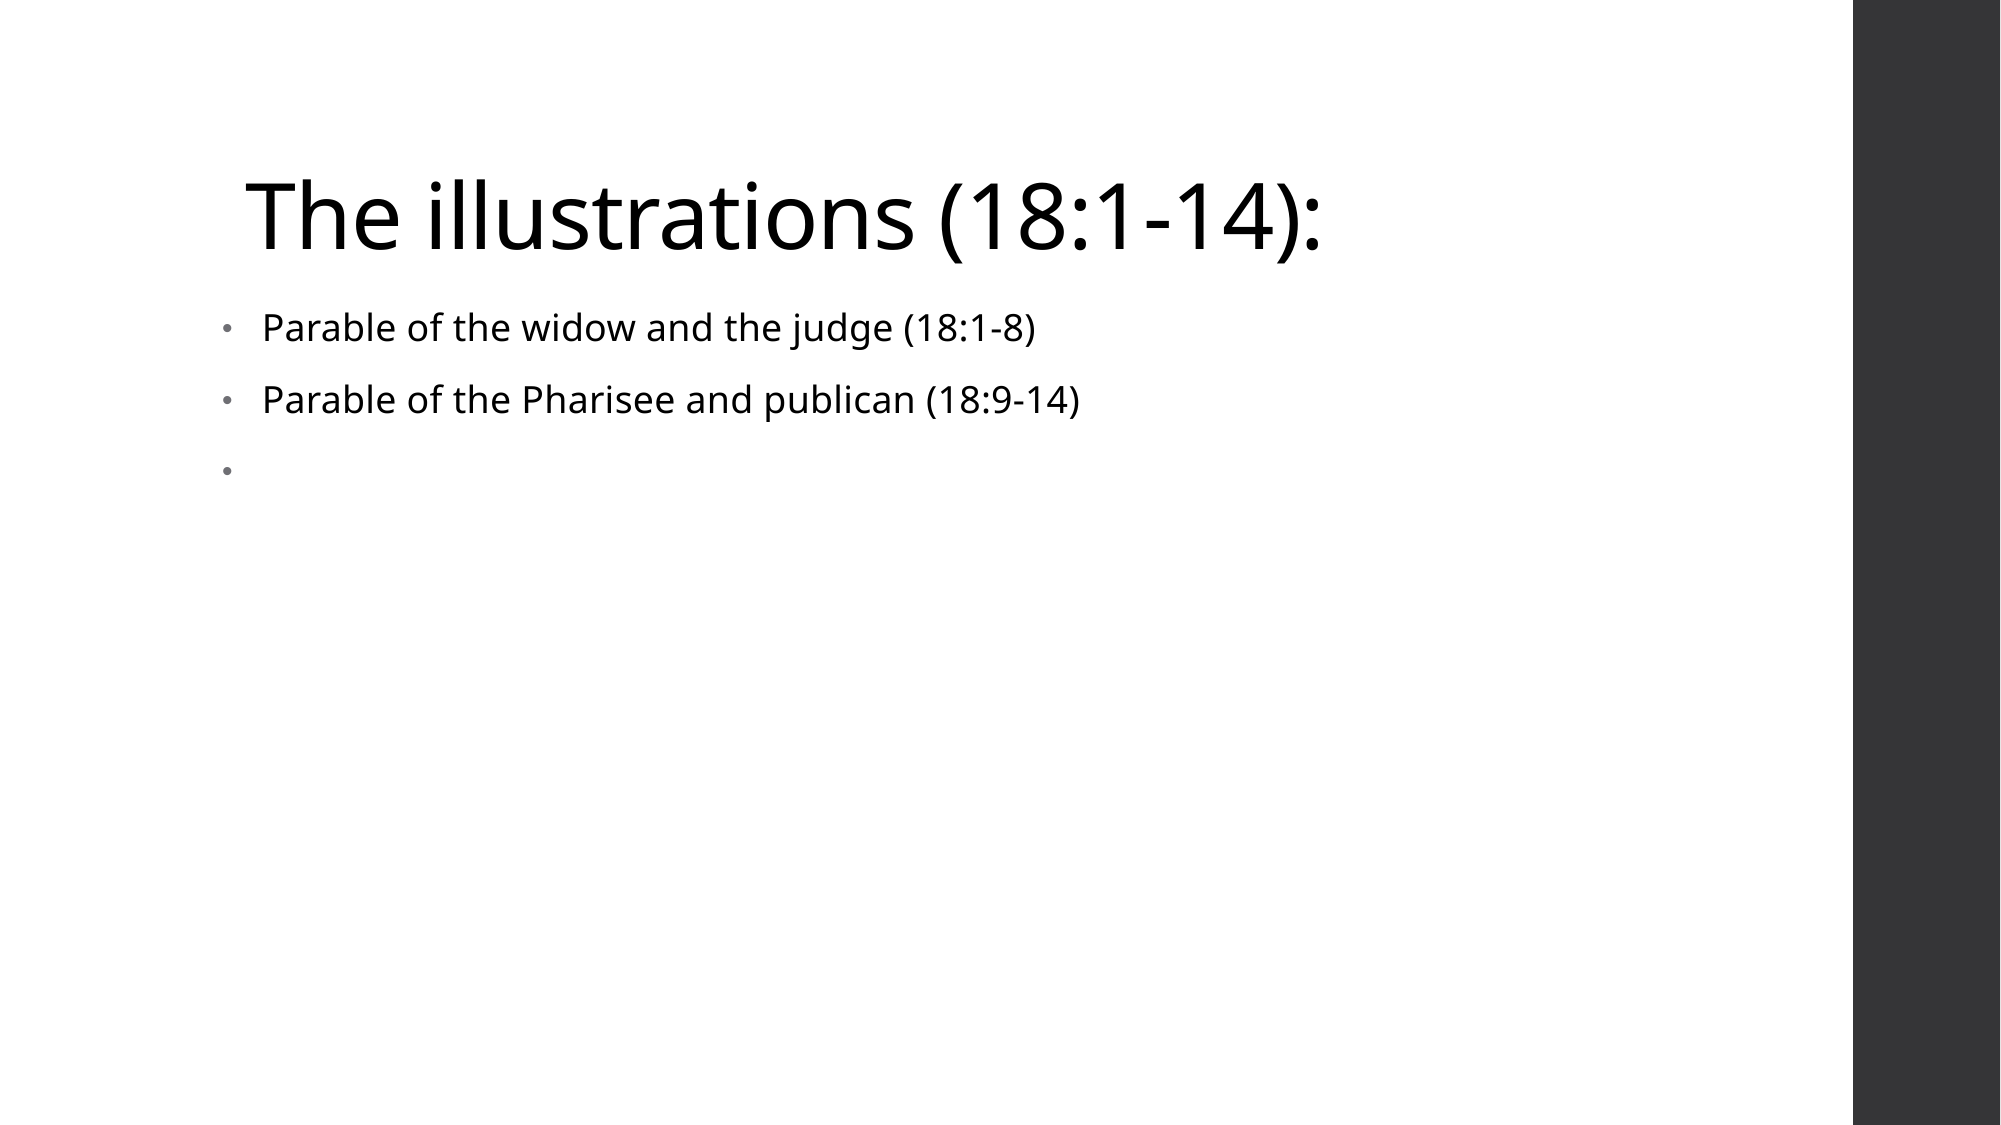

# The illustrations (18:1-14):
 Parable of the widow and the judge (18:1-8)
 Parable of the Pharisee and publican (18:9-14)